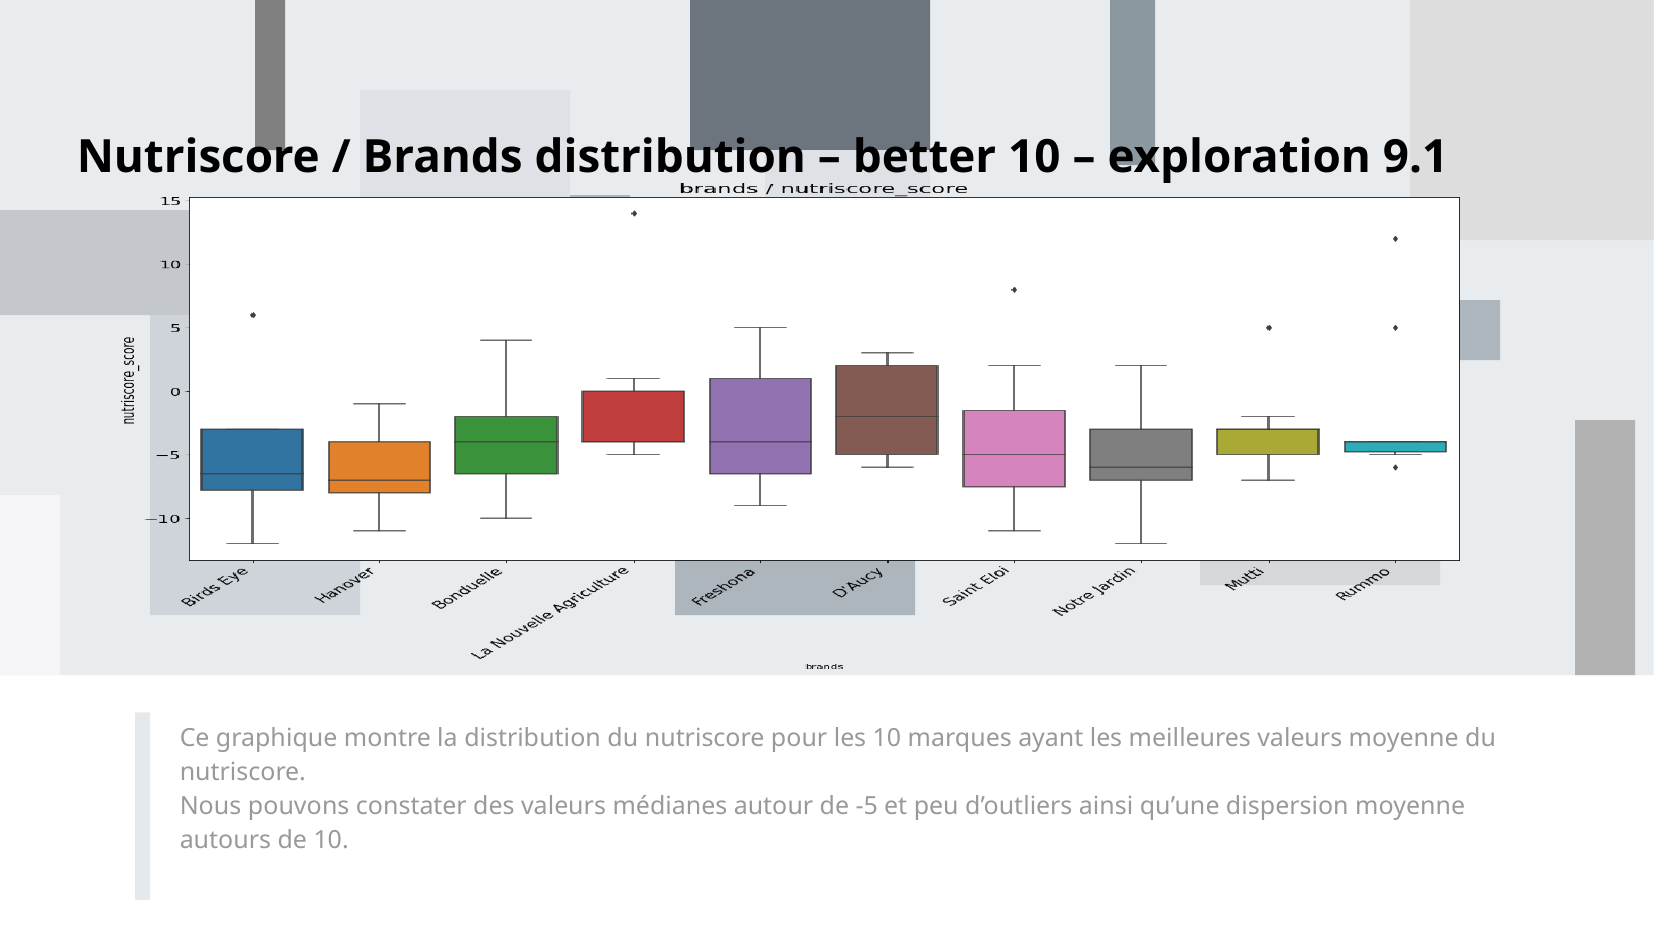

# Nutriscore / Brands distribution – better 10 – exploration 9.1
Ce graphique montre la distribution du nutriscore pour les 10 marques ayant les meilleures valeurs moyenne du nutriscore.
Nous pouvons constater des valeurs médianes autour de -5 et peu d’outliers ainsi qu’une dispersion moyenne autours de 10.